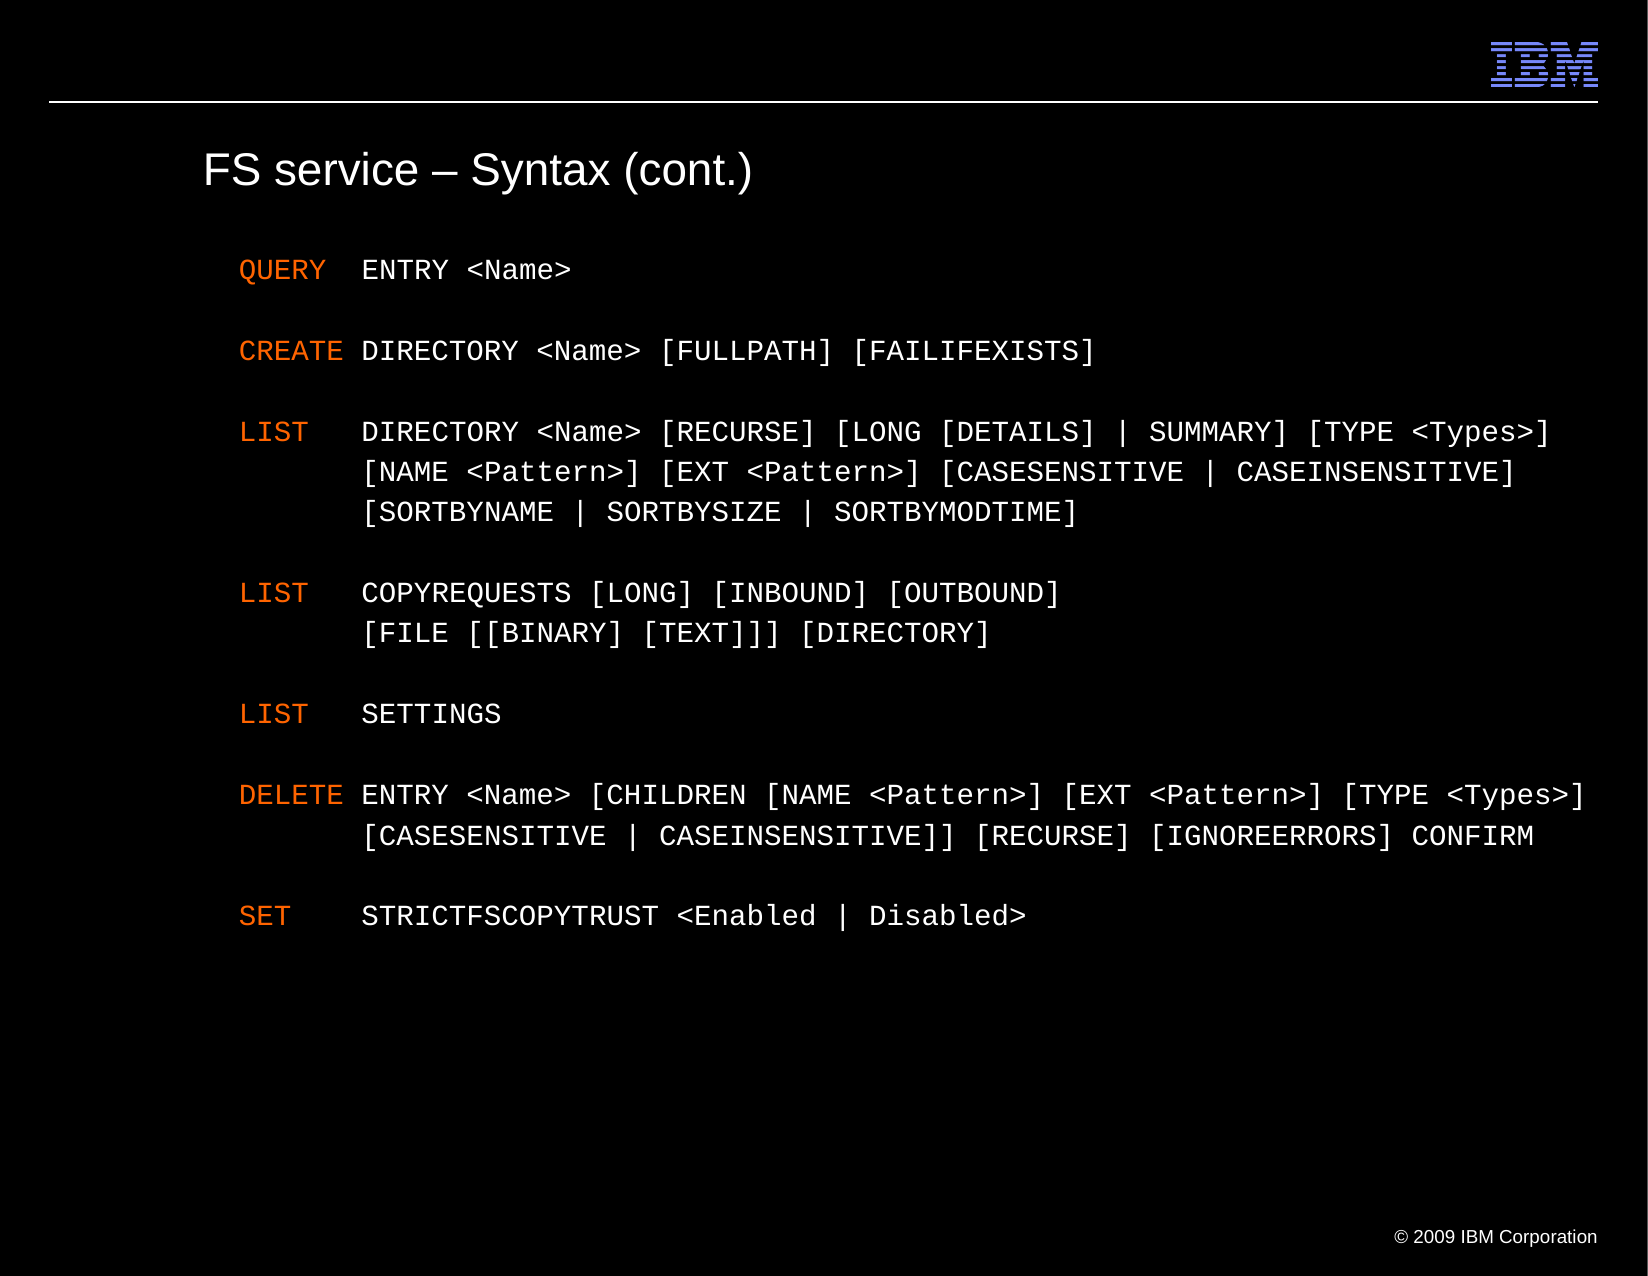

# FS service – Syntax (cont.)
QUERY ENTRY <Name>
CREATE DIRECTORY <Name> [FULLPATH] [FAILIFEXISTS]
LIST DIRECTORY <Name> [RECURSE] [LONG [DETAILS] | SUMMARY] [TYPE <Types>]
 [NAME <Pattern>] [EXT <Pattern>] [CASESENSITIVE | CASEINSENSITIVE]
 [SORTBYNAME | SORTBYSIZE | SORTBYMODTIME]
LIST COPYREQUESTS [LONG] [INBOUND] [OUTBOUND]
 [FILE [[BINARY] [TEXT]]] [DIRECTORY]
LIST SETTINGS
DELETE ENTRY <Name> [CHILDREN [NAME <Pattern>] [EXT <Pattern>] [TYPE <Types>]
 [CASESENSITIVE | CASEINSENSITIVE]] [RECURSE] [IGNOREERRORS] CONFIRM
SET STRICTFSCOPYTRUST <Enabled | Disabled>